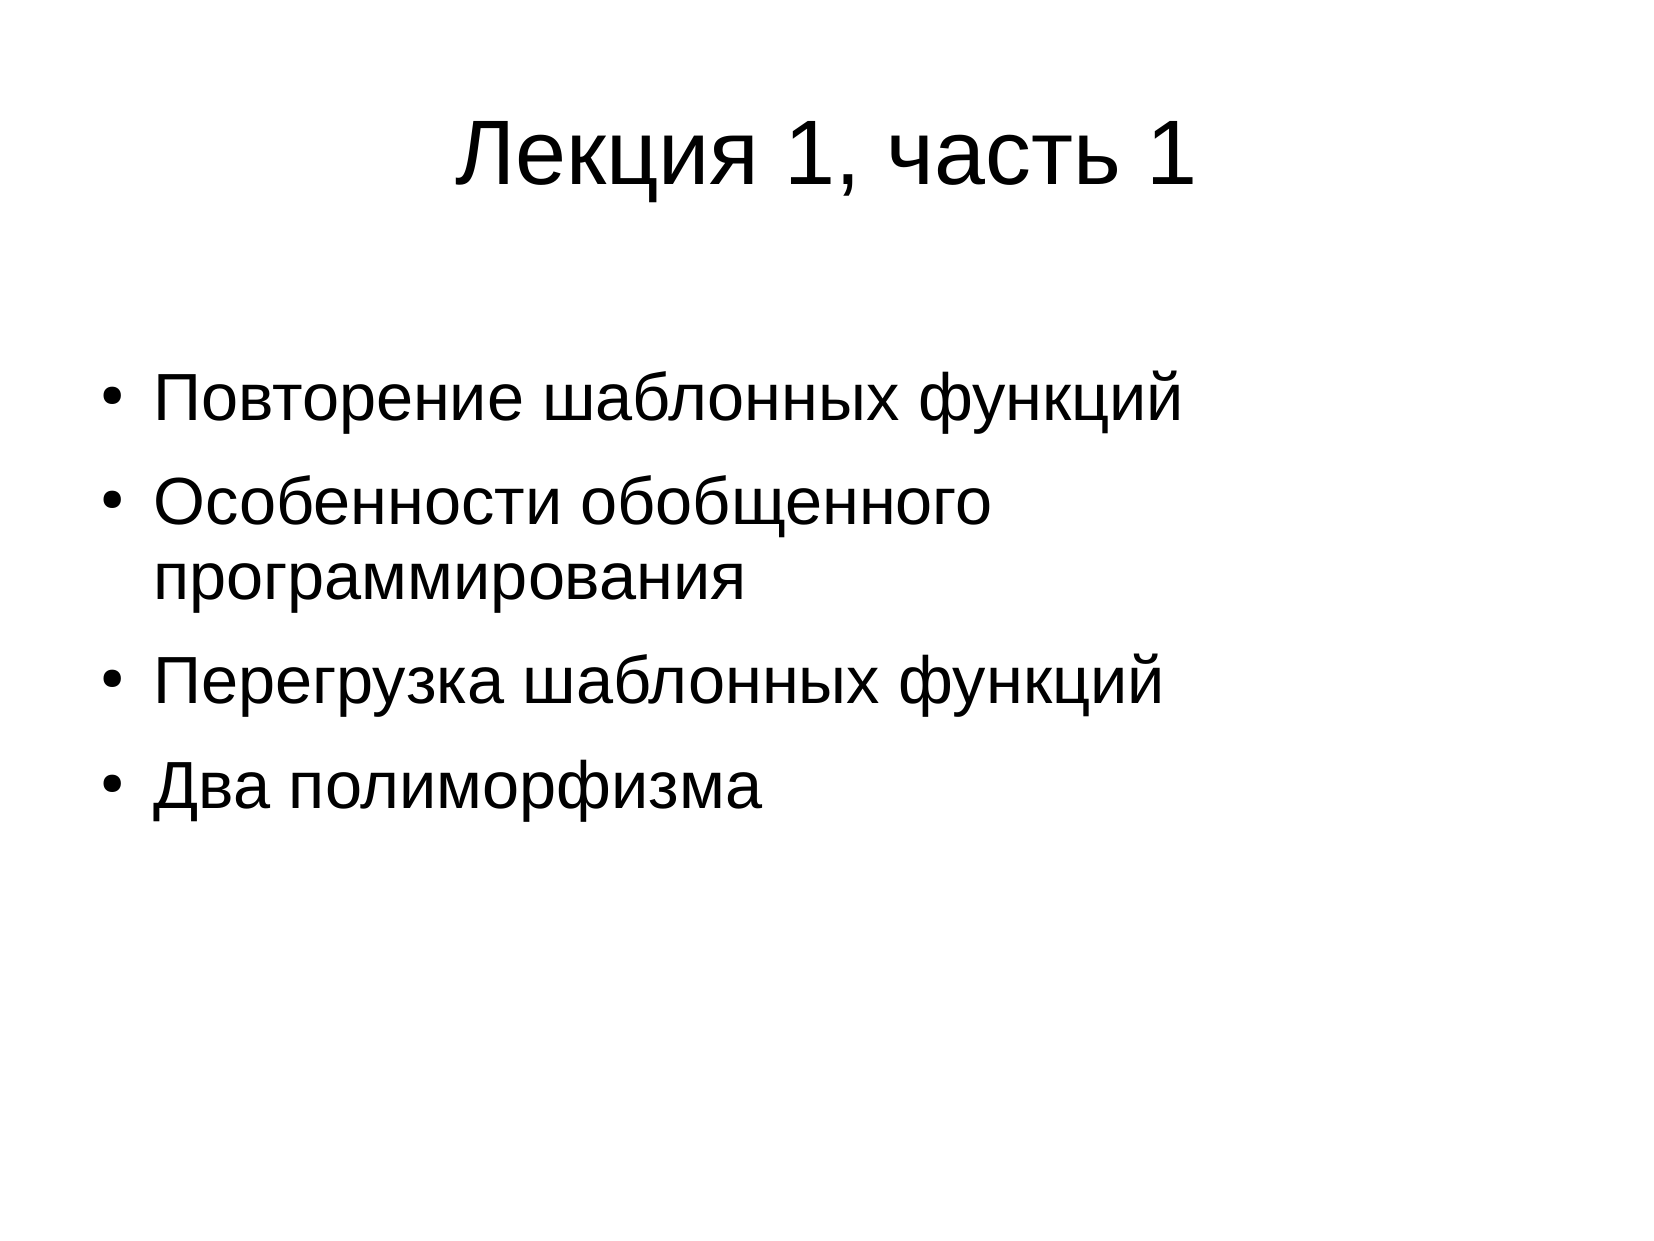

# Лекция 1, часть 1
Повторение шаблонных функций
Особенности обобщенного программирования
Перегрузка шаблонных функций
Два полиморфизма